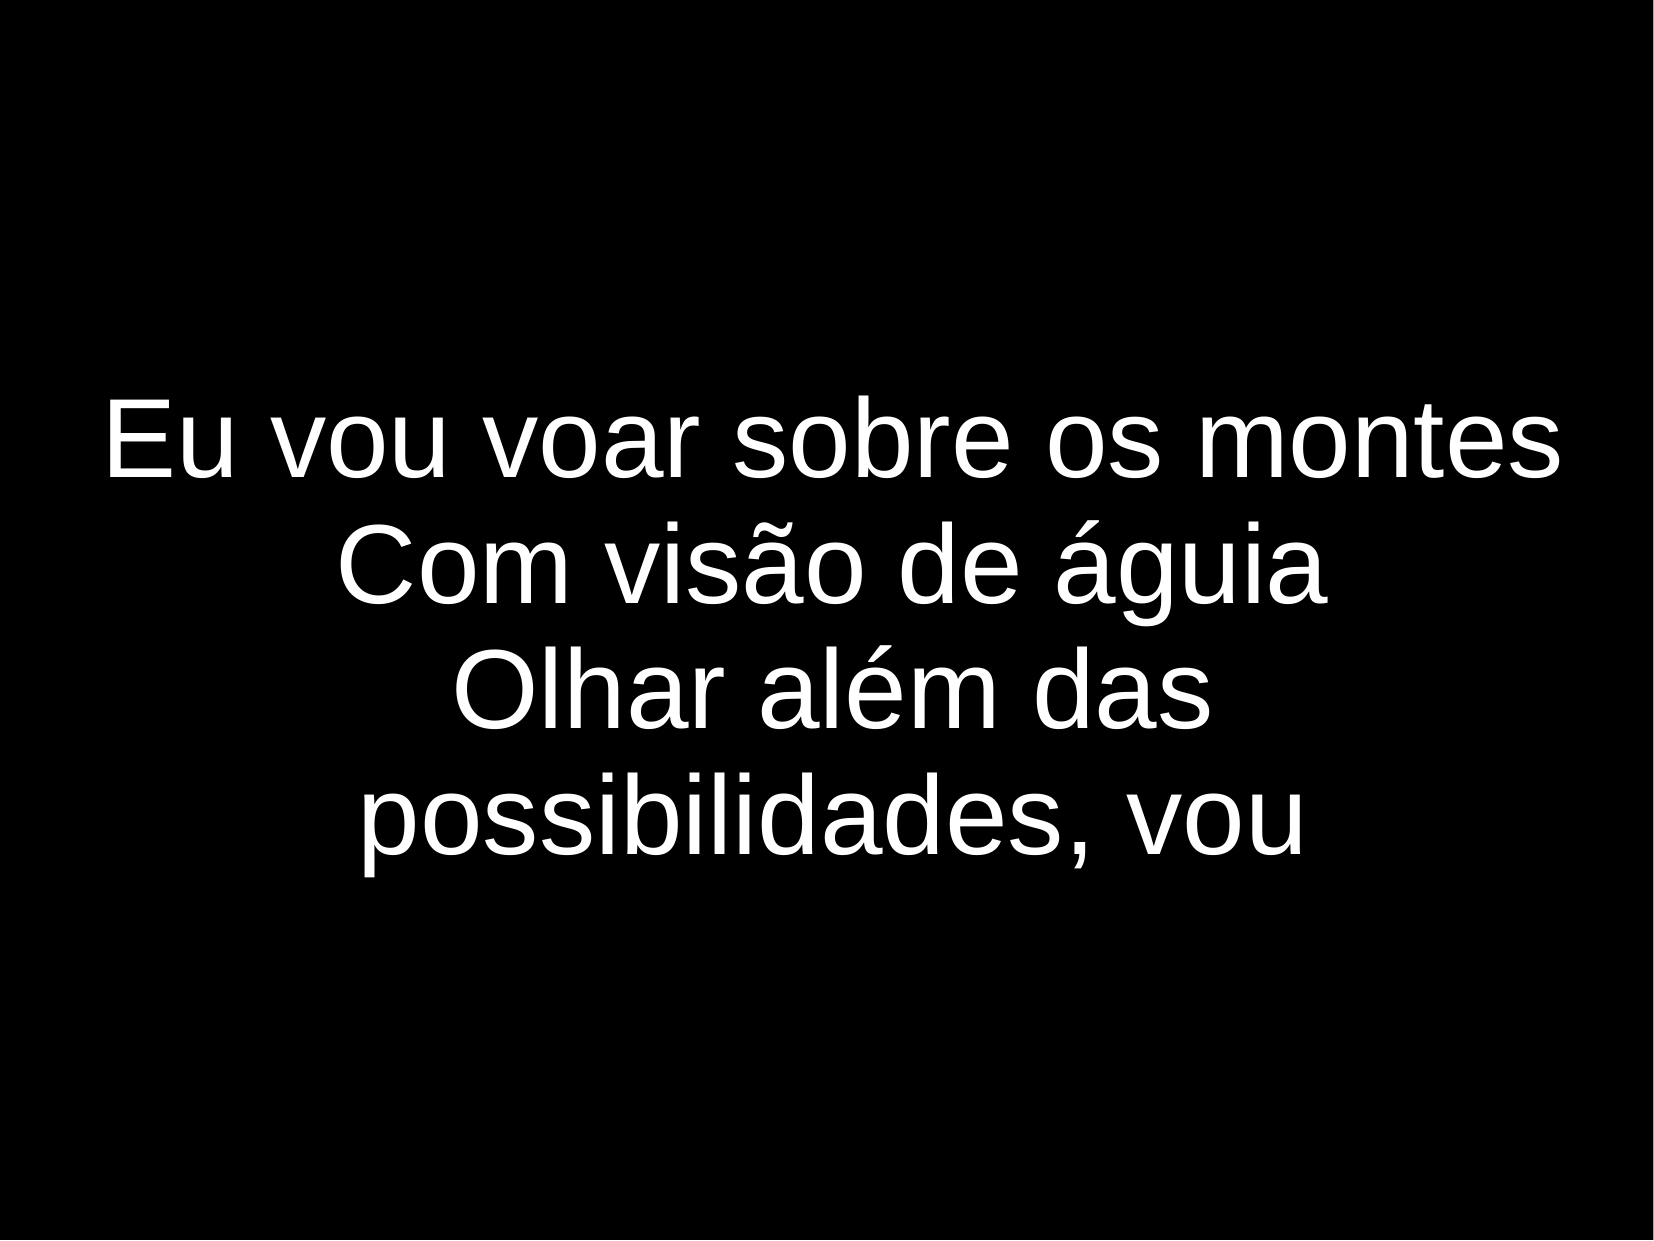

# Eu vou voar sobre os montes Com visão de águia Olhar além das
possibilidades, vou